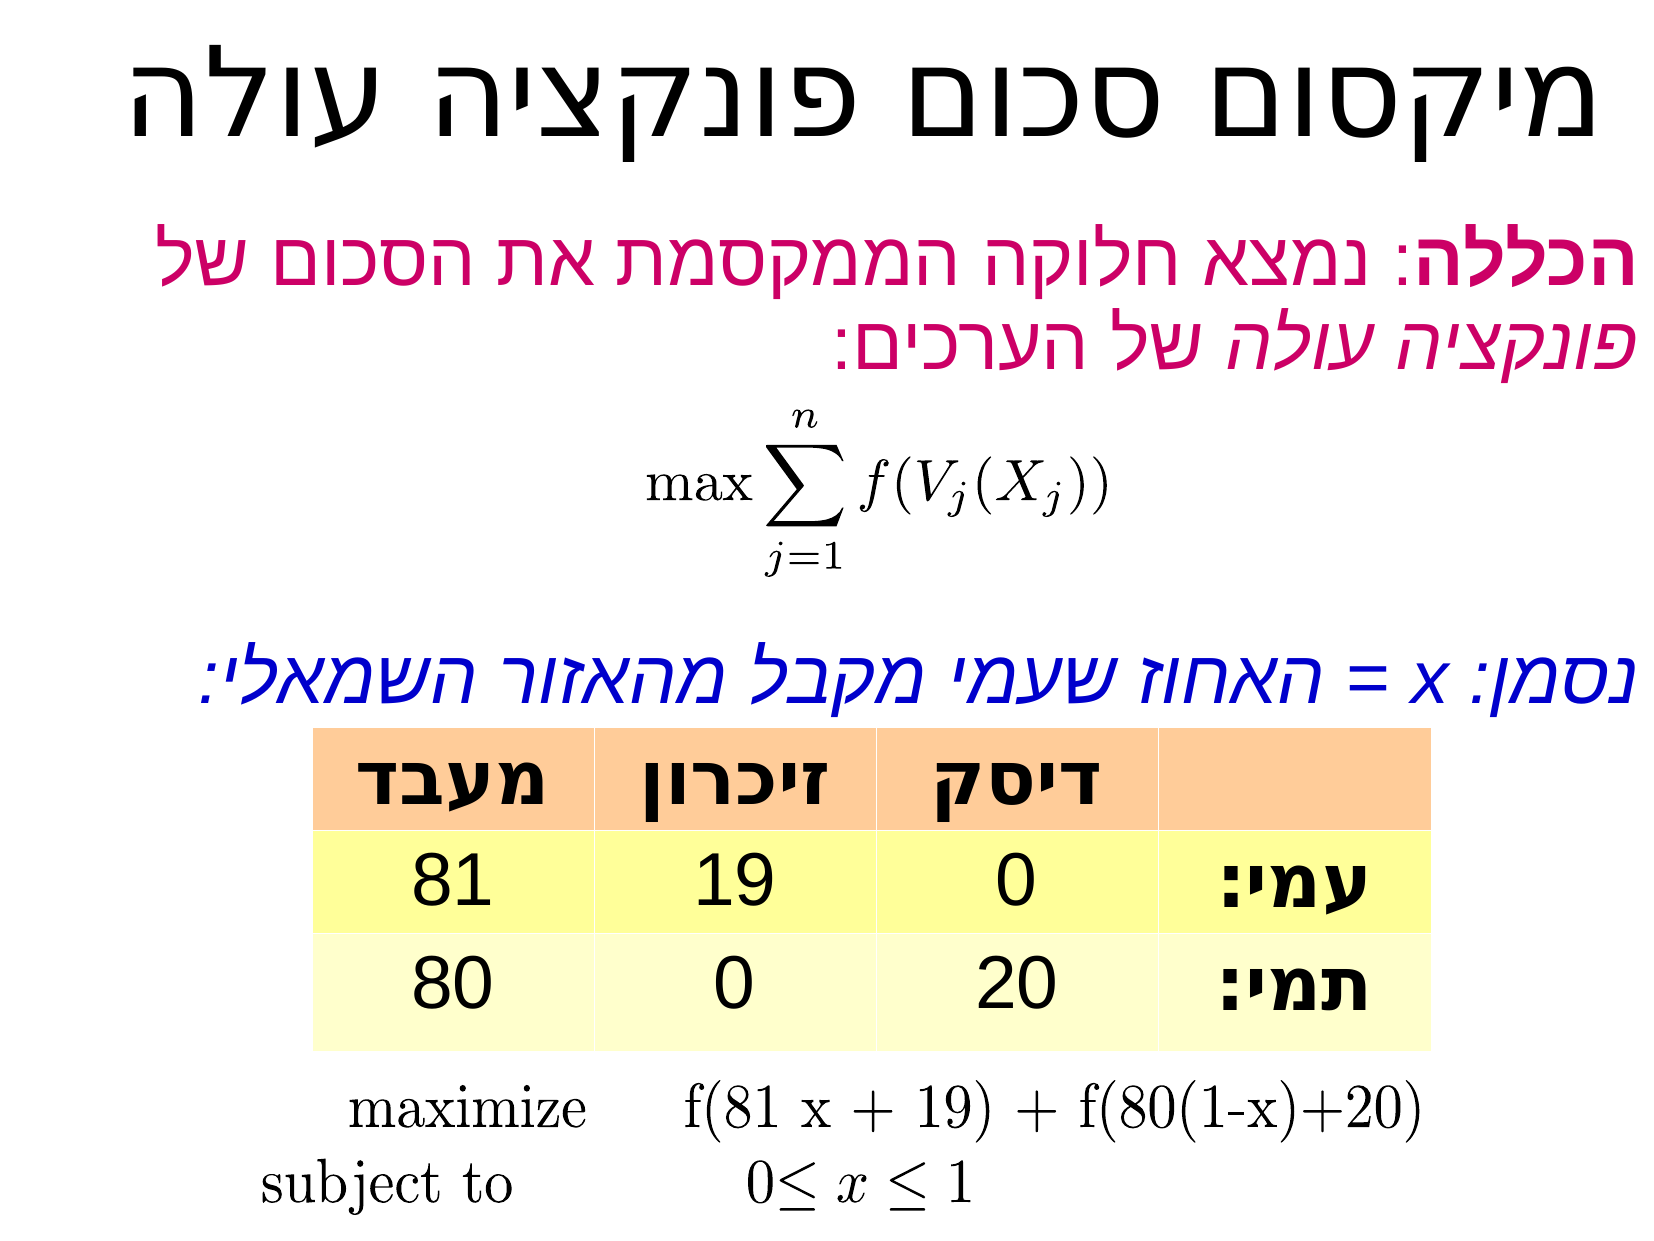

# מיקסום סכום פונקציה עולה
הכללה: נמצא חלוקה הממקסמת את הסכום של פונקציה עולה של הערכים:
נסמן: x = האחוז שעמי מקבל מהאזור השמאלי:
| מעבד | זיכרון | דיסק | |
| --- | --- | --- | --- |
| 81 | 19 | 0 | עמי: |
| 80 | 0 | 20 | תמי: |